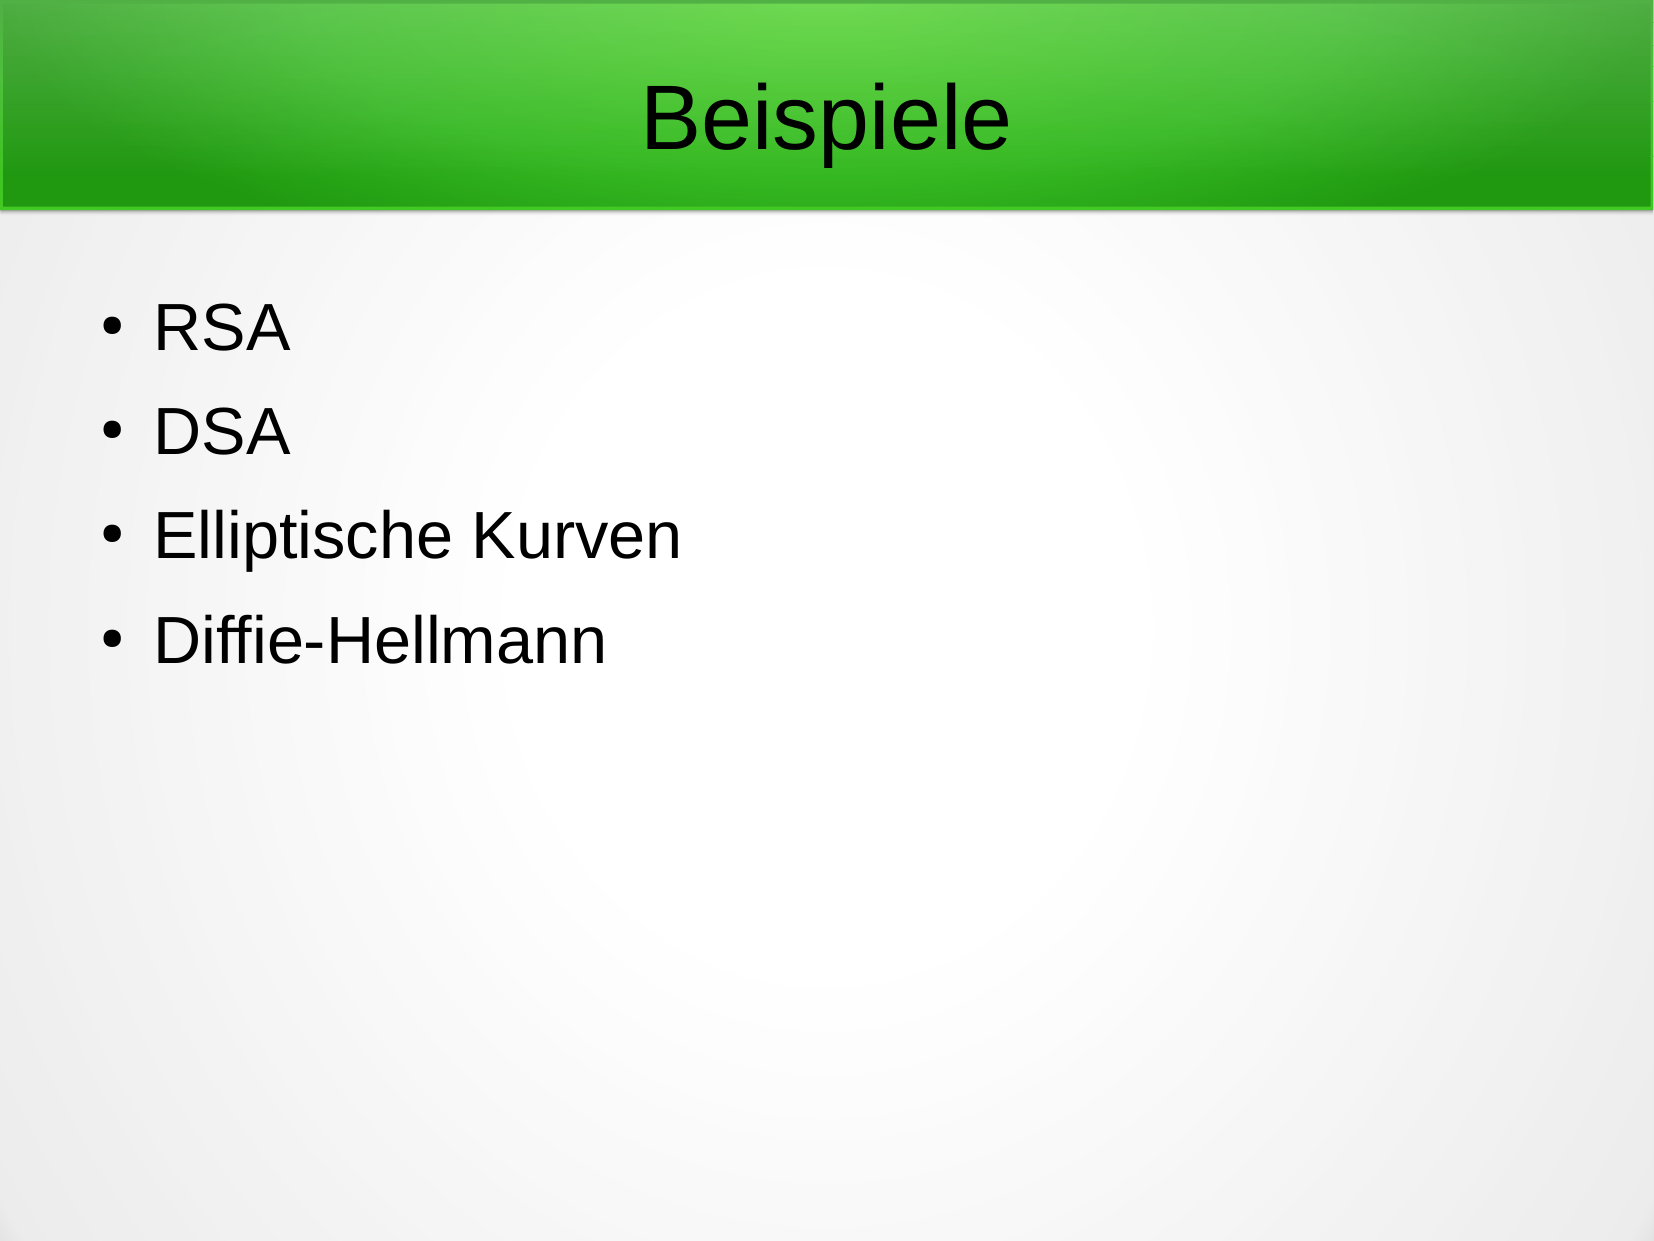

# Beispiele
RSA
DSA
Elliptische Kurven
Diffie-Hellmann